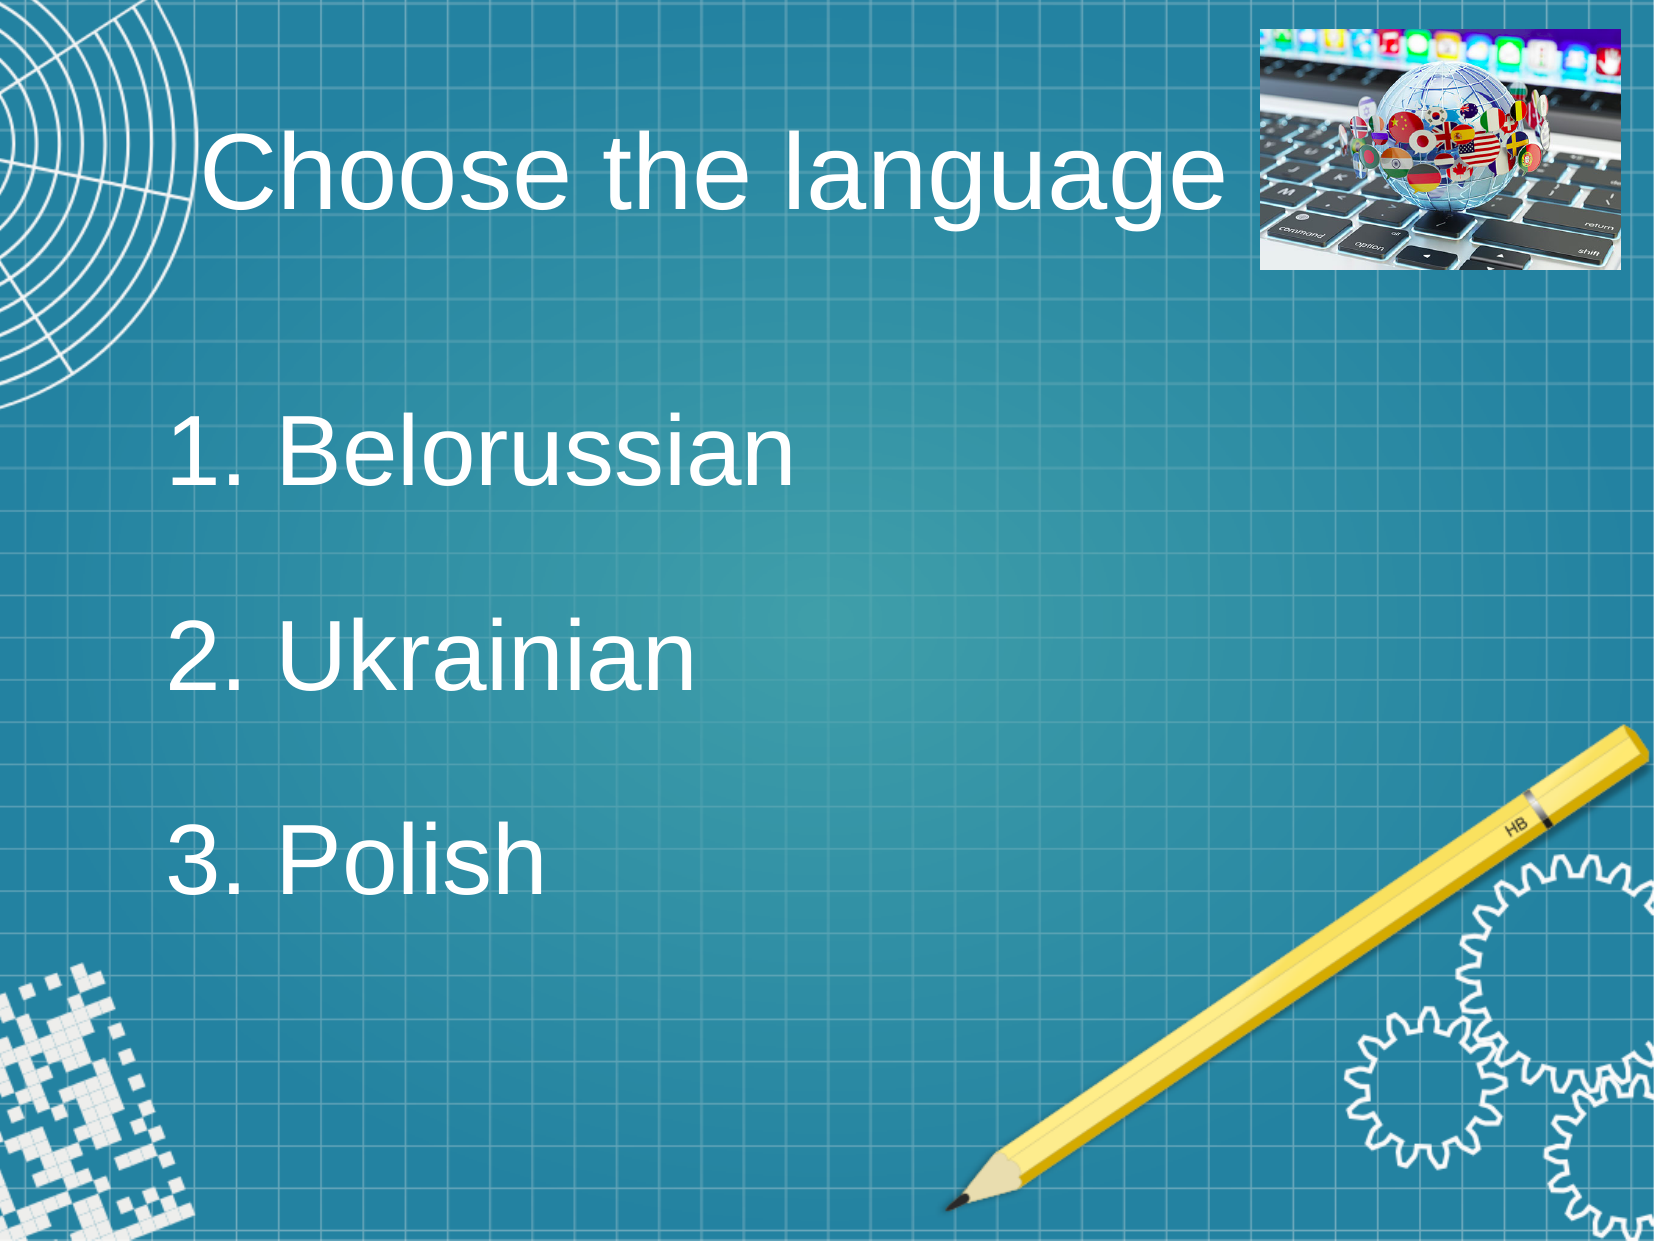

# Choose the language
1. Belorussian
2. Ukrainian
3. Polish